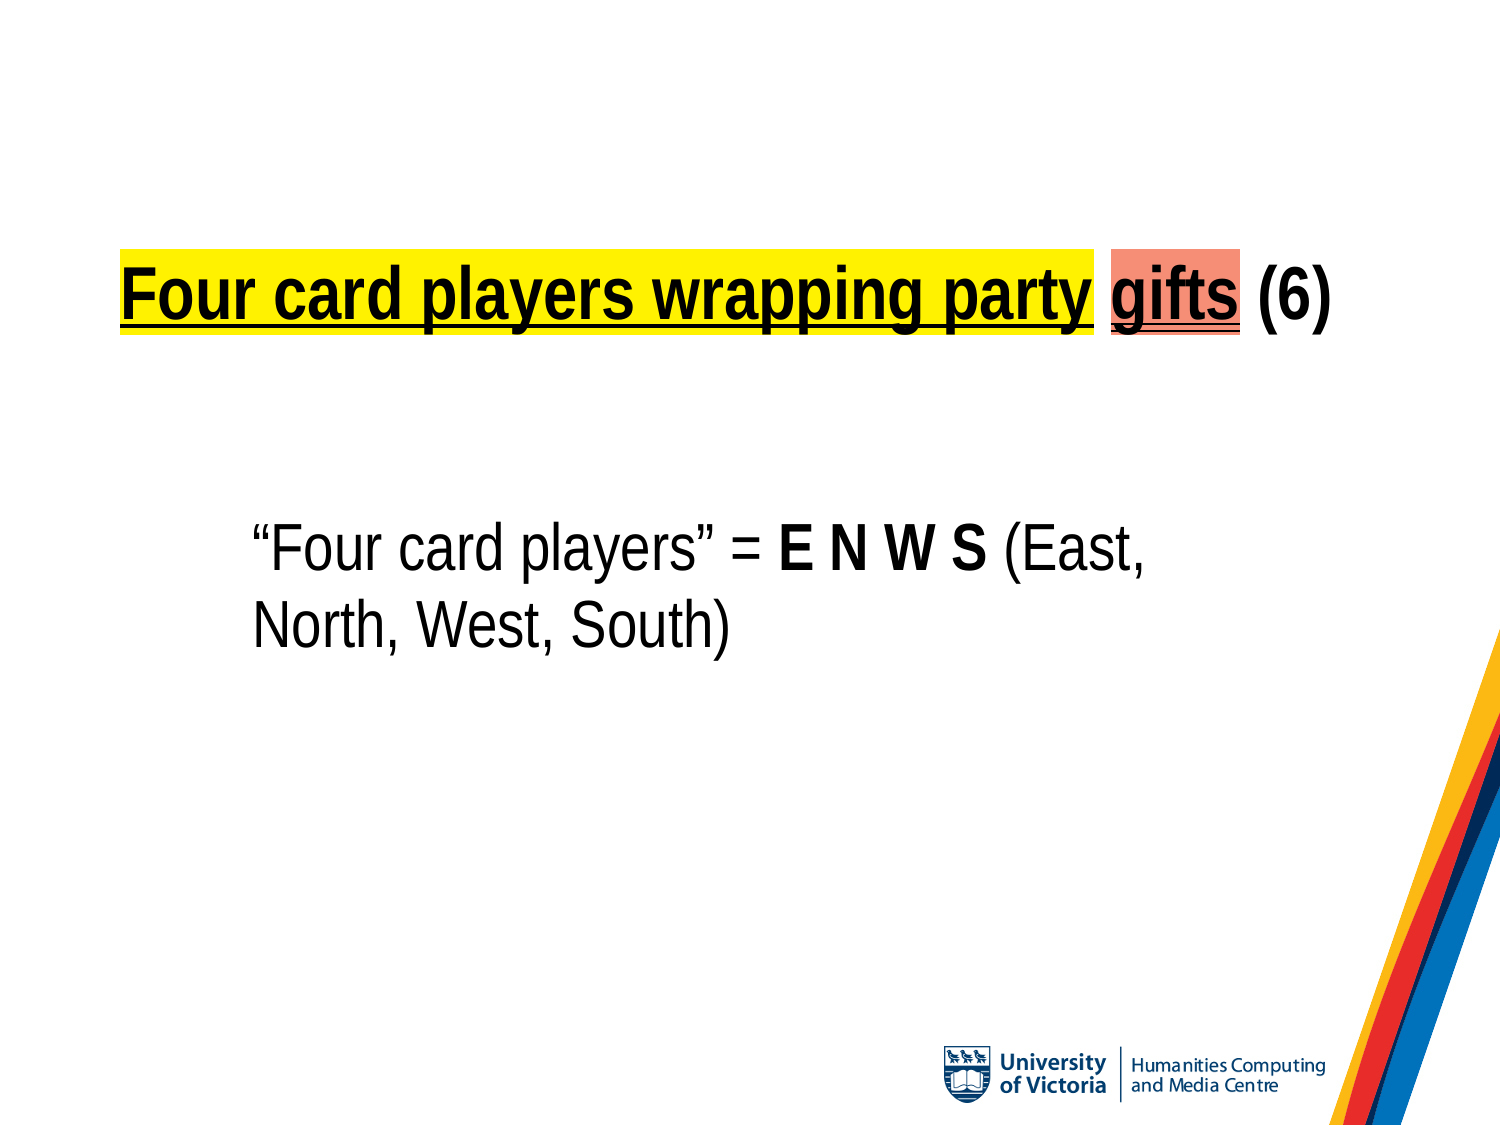

# Four card players wrapping party gifts (6)
“Four card players” = E N W S (East, North, West, South)